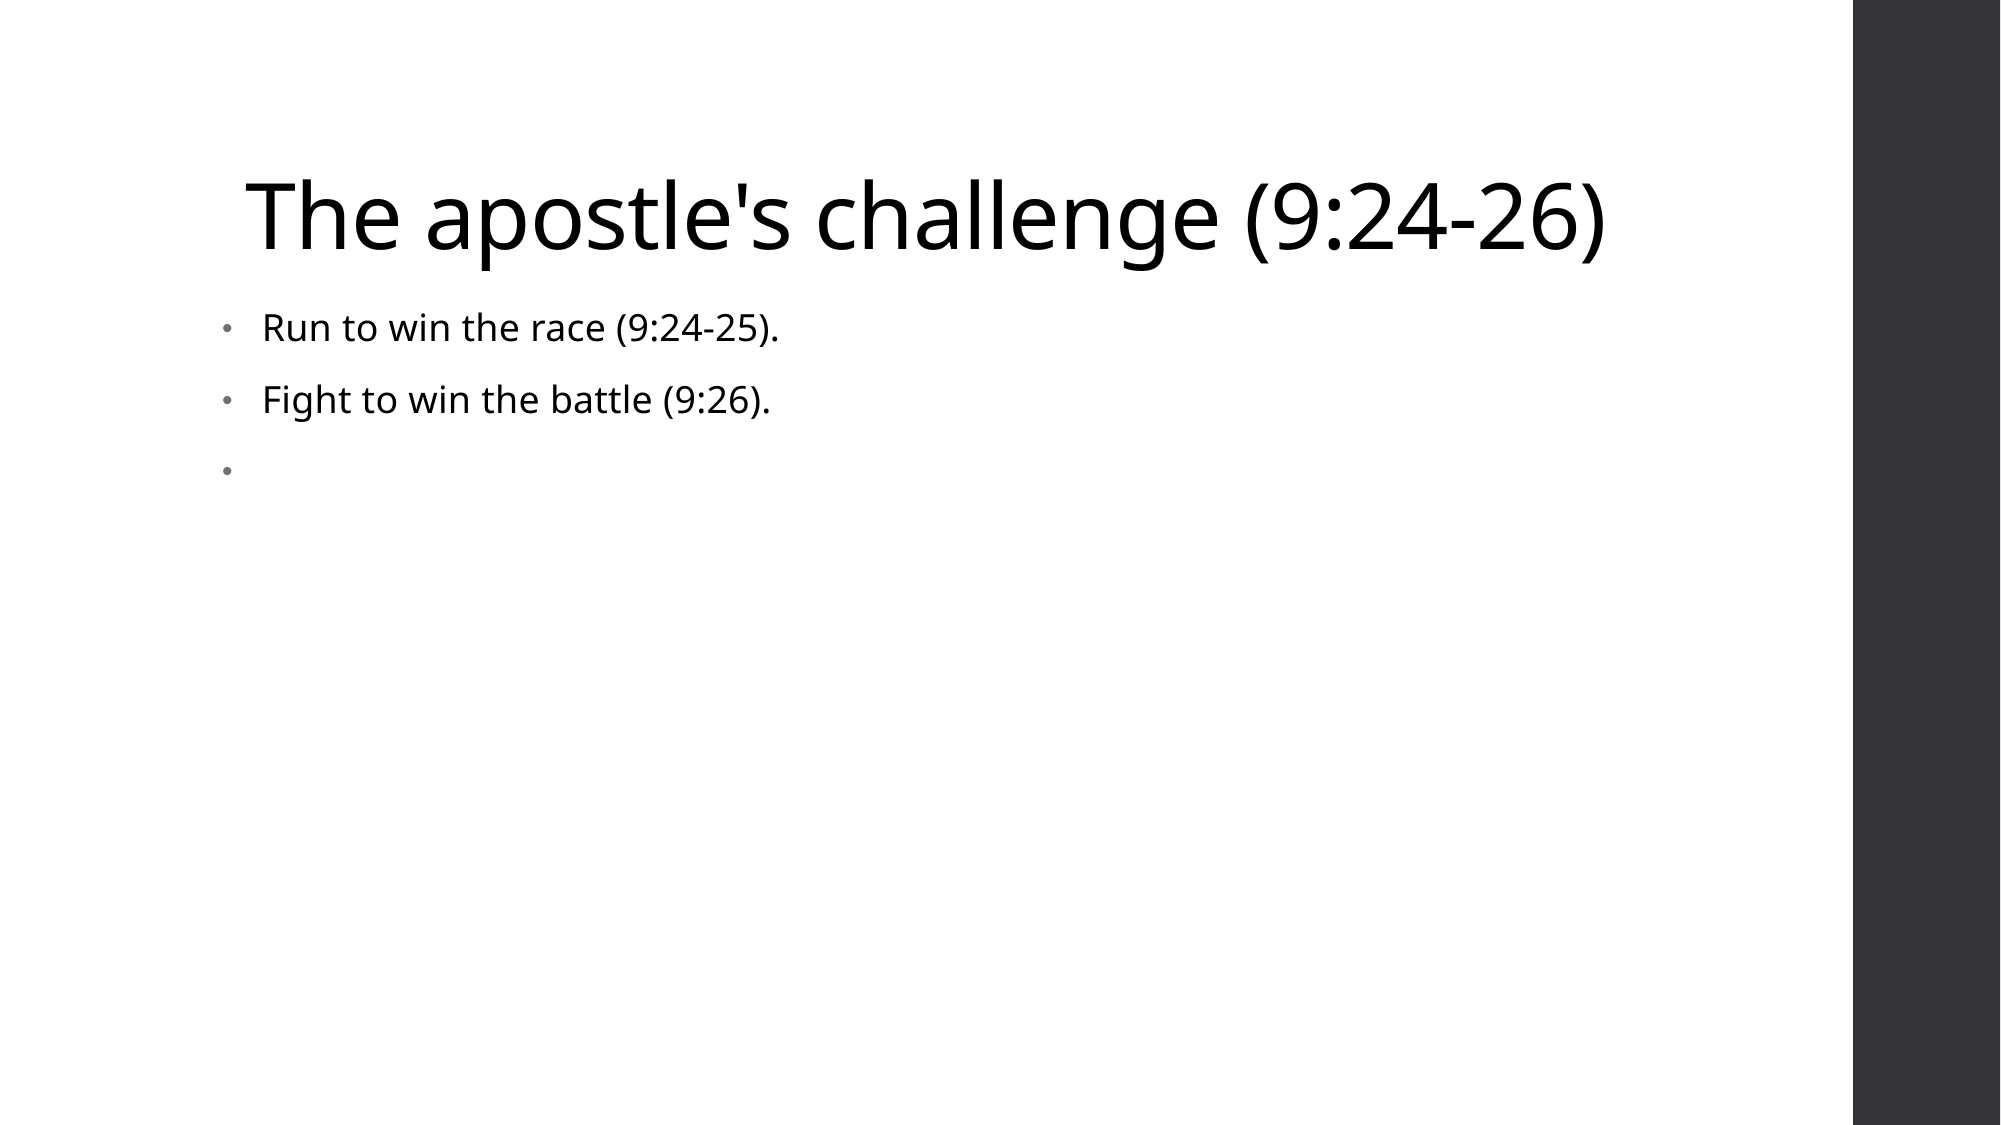

# The apostle's challenge (9:24-26)
 Run to win the race (9:24-25).
 Fight to win the battle (9:26).